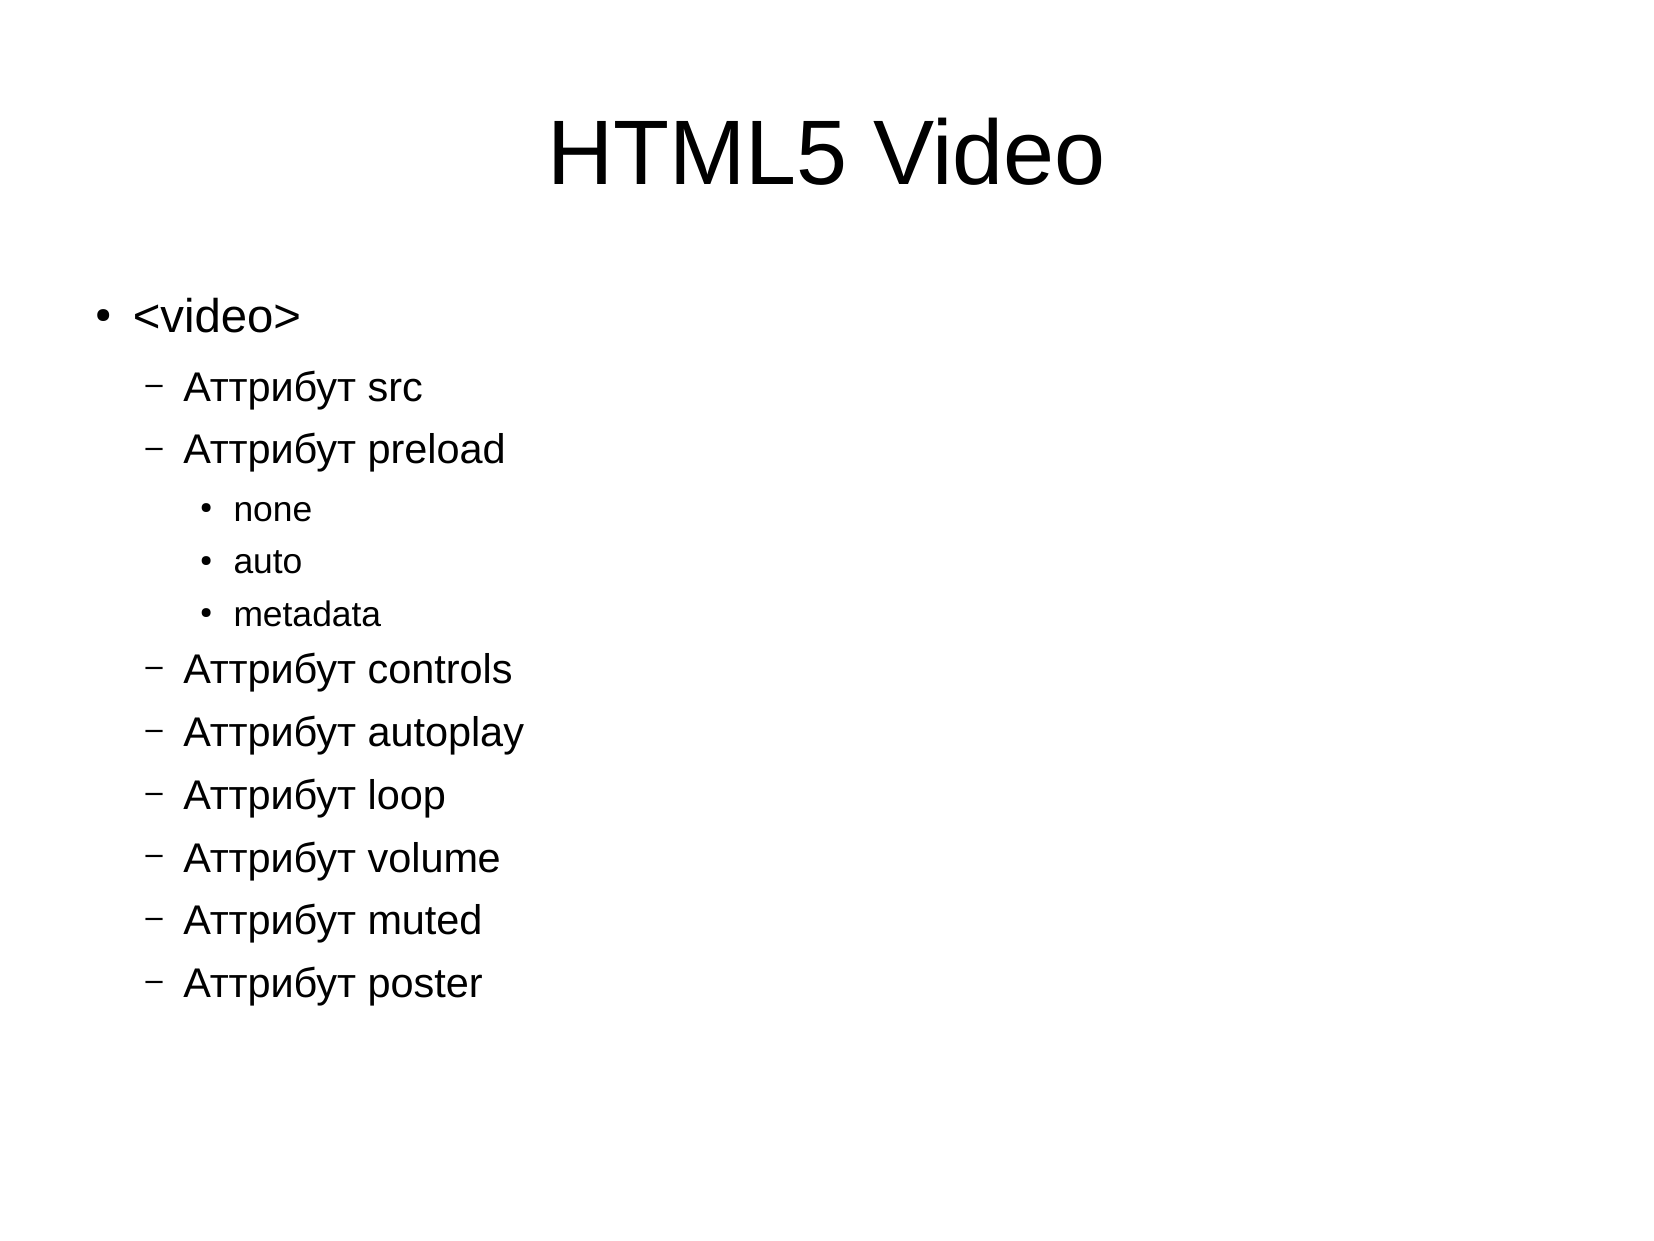

# HTML5 Video
<video>
Аттрибут src
Аттрибут preload
none
auto
metadata
Аттрибут controls
Аттрибут autoplay
Аттрибут loop
Аттрибут volume
Аттрибут muted
Аттрибут poster